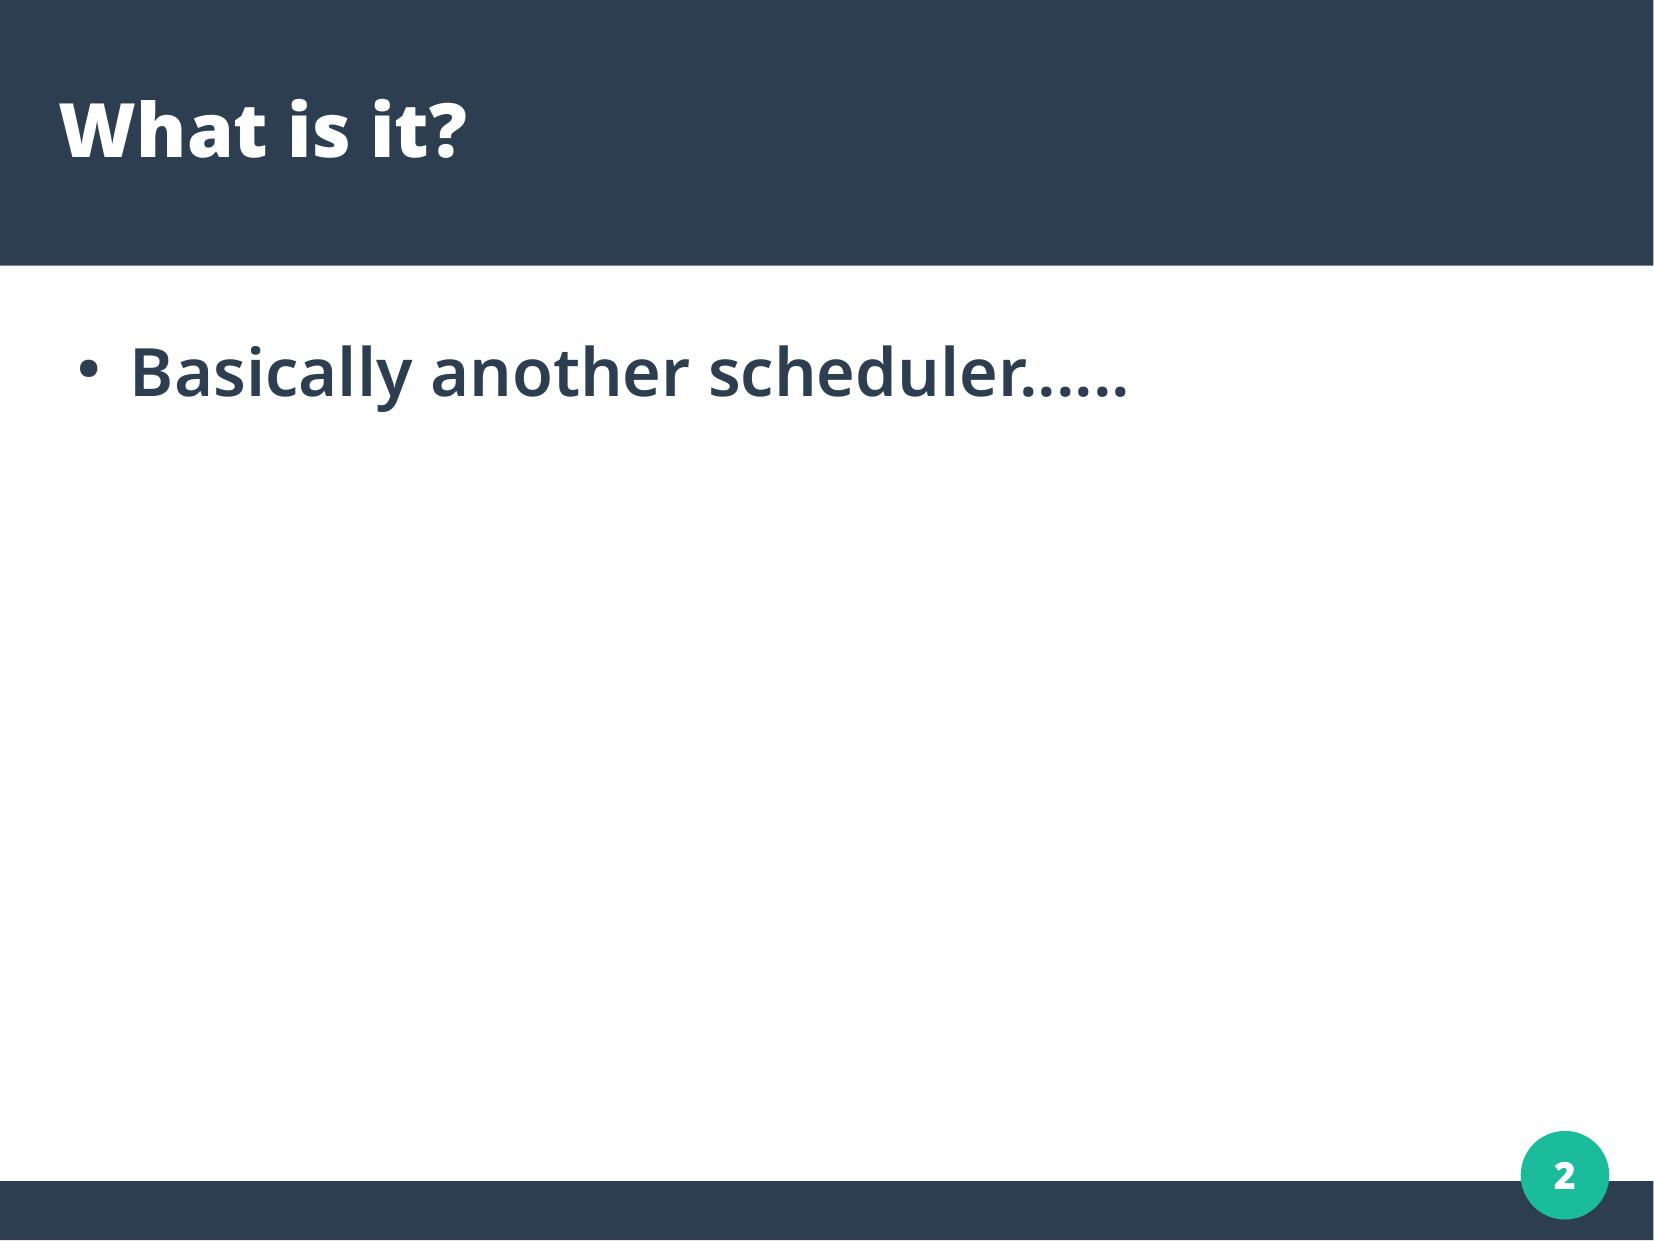

# What is it?
Basically another scheduler......
2